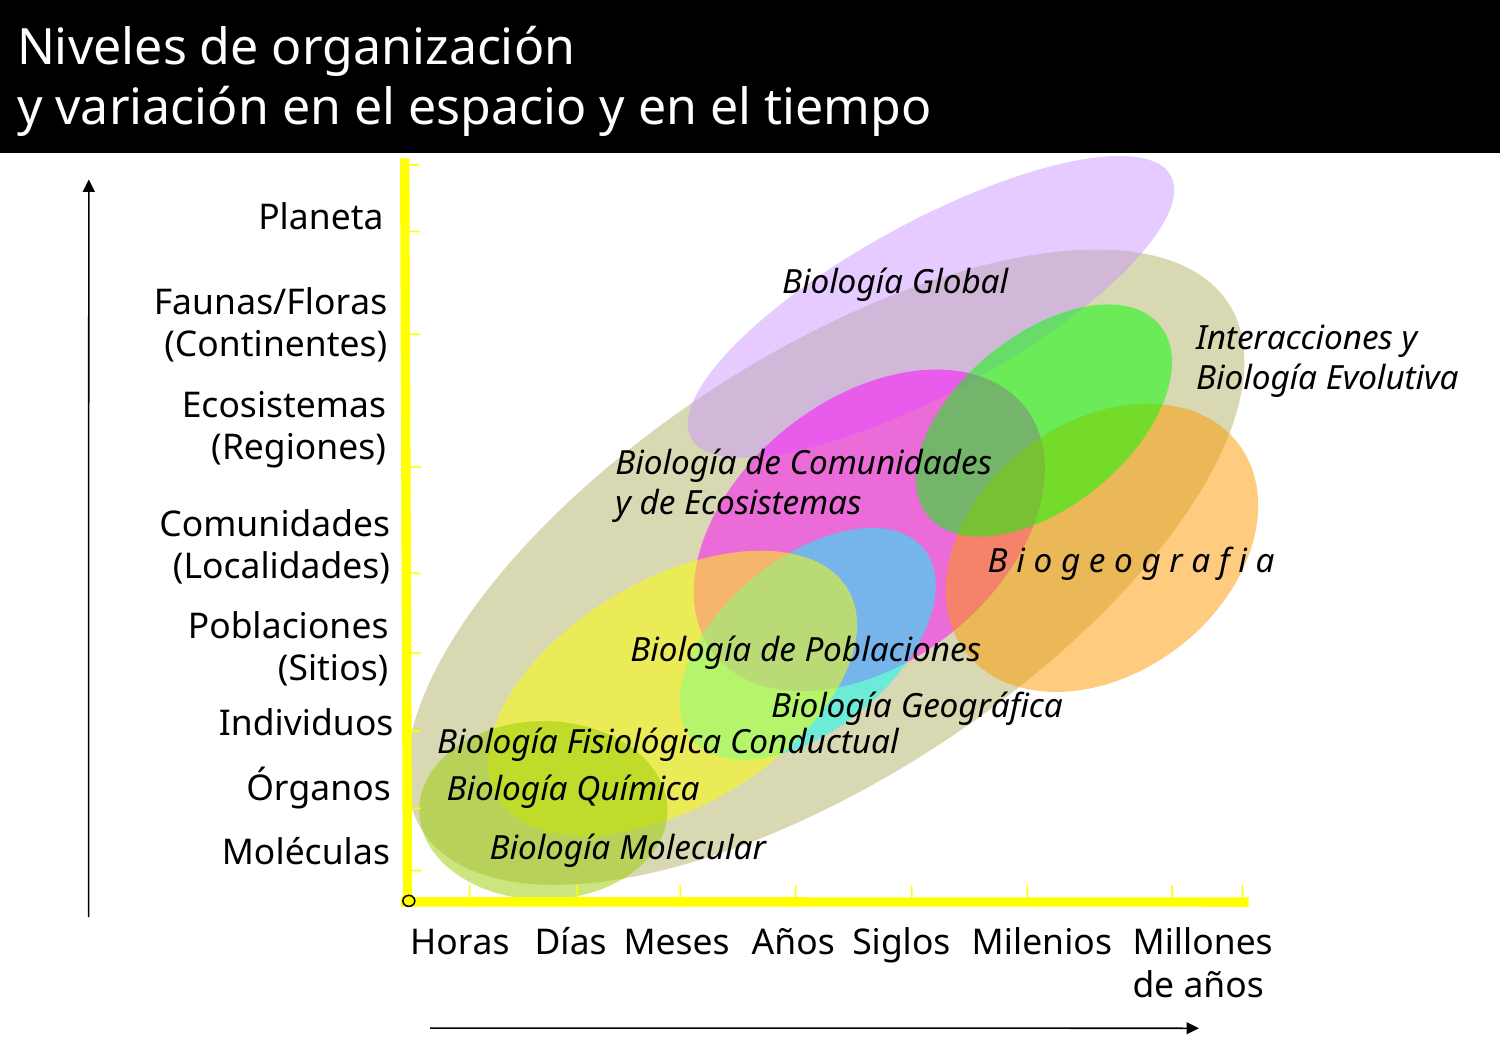

Niveles de organización
y variación en el espacio y en el tiempo
Planeta
Biología Global
Faunas/Floras
(Continentes)
Interacciones y Biología Evolutiva
Ecosistemas
(Regiones)
Biología de Comunidades
y de Ecosistemas
Comunidades
(Localidades)
B i o g e o g r a f i a
Poblaciones
(Sitios)
Biología de Poblaciones
Biología Geográfica
Individuos
Biología Fisiológica Conductual
Órganos
Biología Química
Biología Molecular
Moléculas
Años
Horas
Días
Meses
Siglos
Milenios
Millones
de años